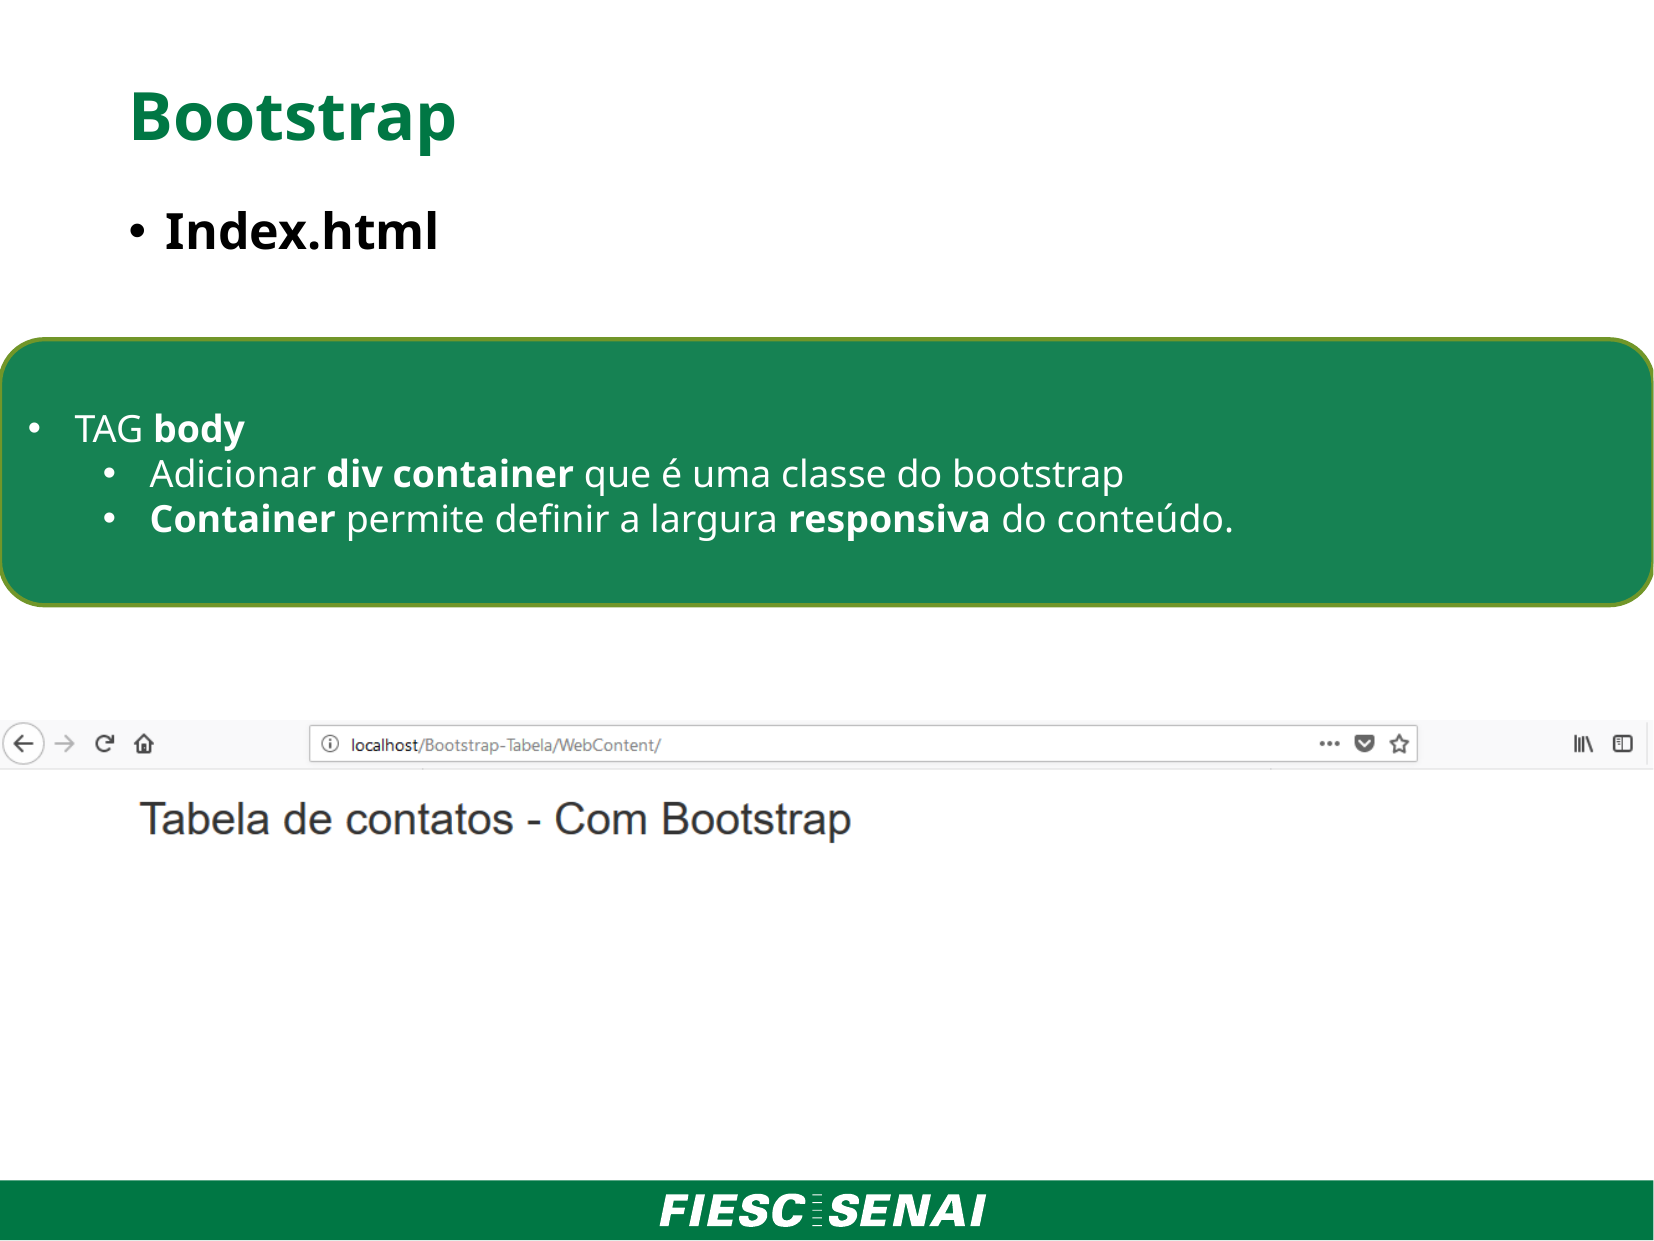

Bootstrap
Index.html
TAG body
Adicionar div container que é uma classe do bootstrap
Container permite definir a largura responsiva do conteúdo.